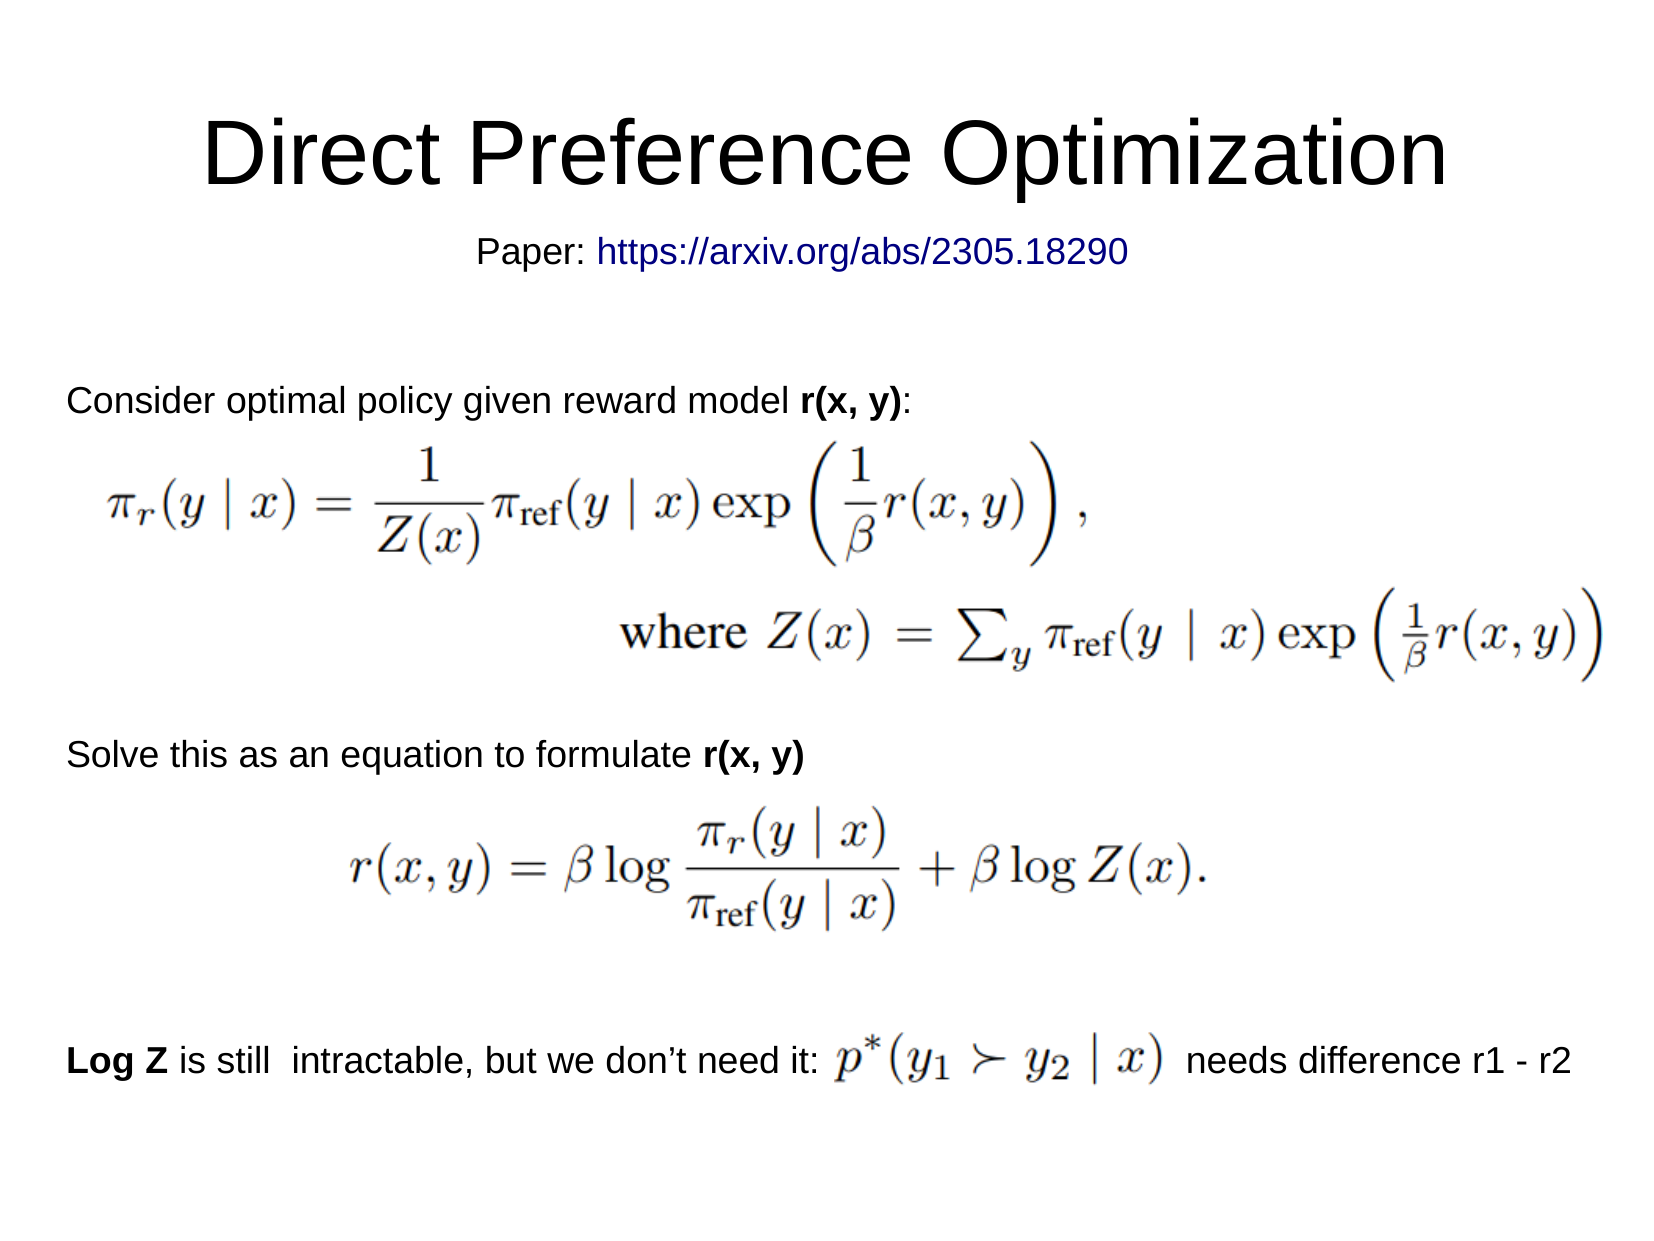

# Direct Preference Optimization
Paper: https://arxiv.org/abs/2305.18290
Consider optimal policy given reward model r(x, y):
Solve this as an equation to formulate r(x, y)
Log Z is still intractable, but we don’t need it: needs difference r1 - r2